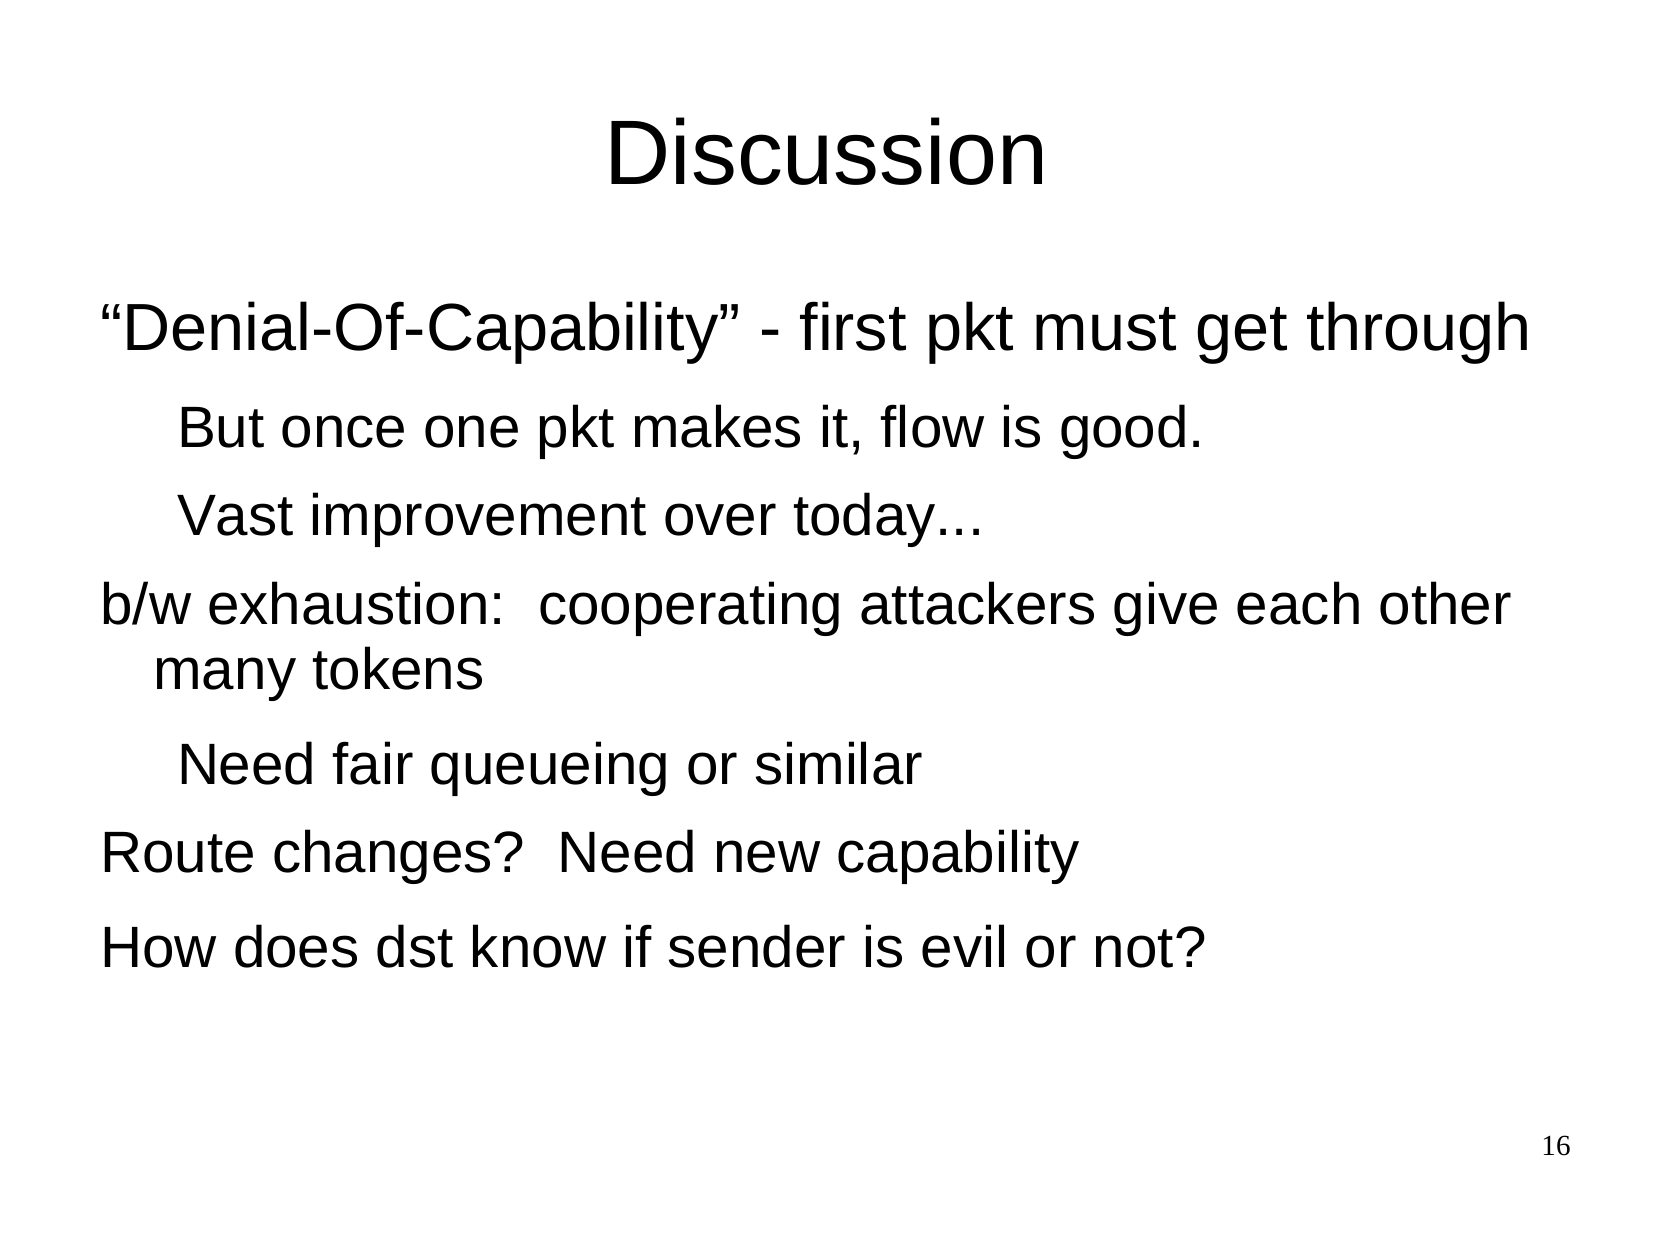

# Discussion
“Denial-Of-Capability” - first pkt must get through
But once one pkt makes it, flow is good.
Vast improvement over today...
b/w exhaustion: cooperating attackers give each other many tokens
Need fair queueing or similar
Route changes? Need new capability
How does dst know if sender is evil or not?
16